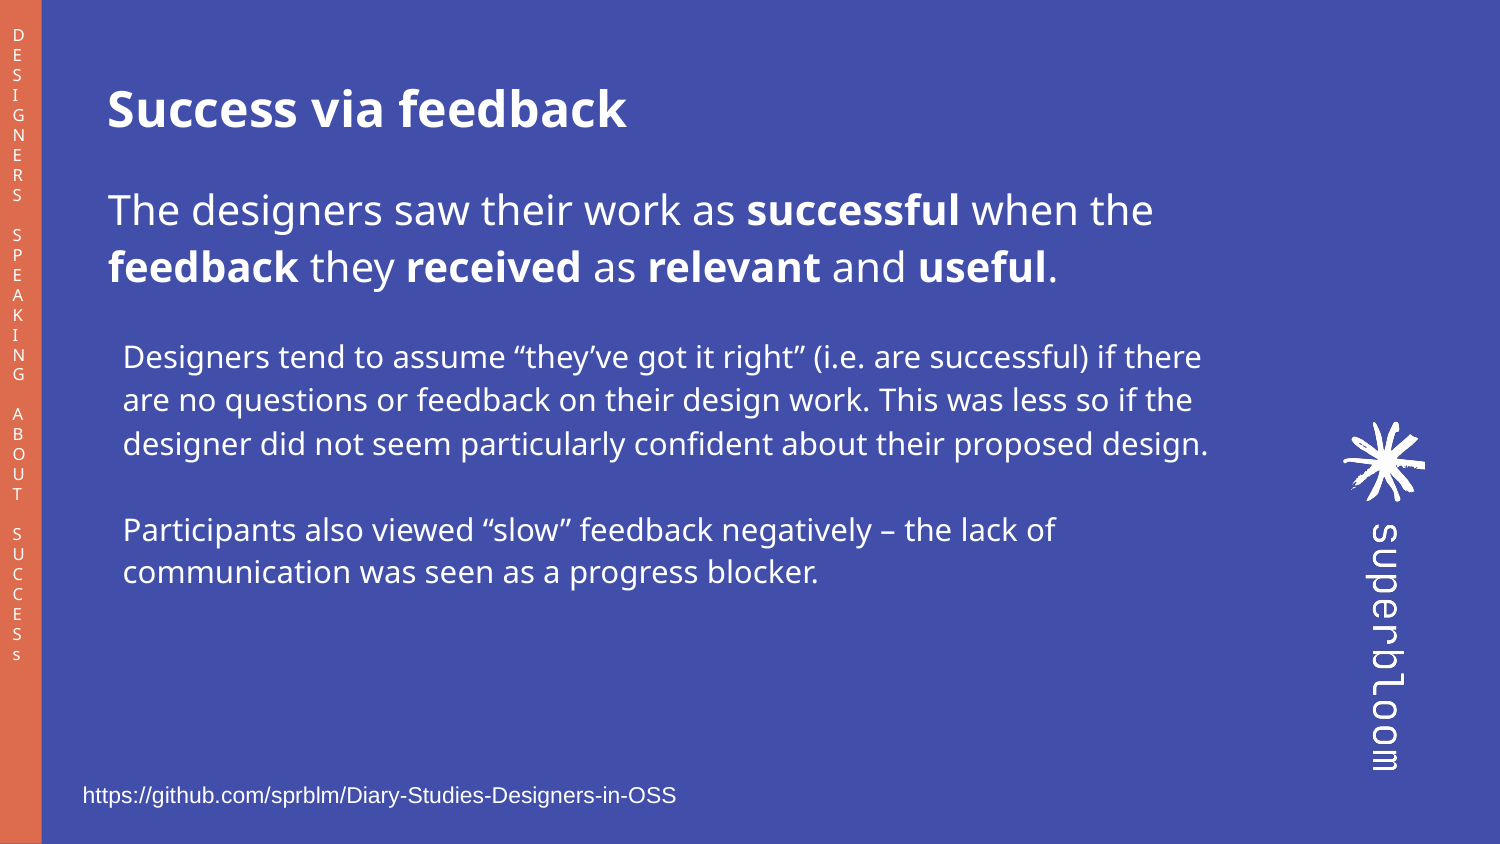

D
E
S
I
G
N
E
R
S
S
P
E
A
K
I
N
G
A
B
O
U
T
S
U
C
C
E
S
s
Success via feedback
The designers saw their work as successful when the feedback they received as relevant and useful.
Designers tend to assume “they’ve got it right” (i.e. are successful) if there are no questions or feedback on their design work. This was less so if the designer did not seem particularly confident about their proposed design.
Participants also viewed “slow” feedback negatively – the lack of communication was seen as a progress blocker.
https://github.com/sprblm/Diary-Studies-Designers-in-OSS